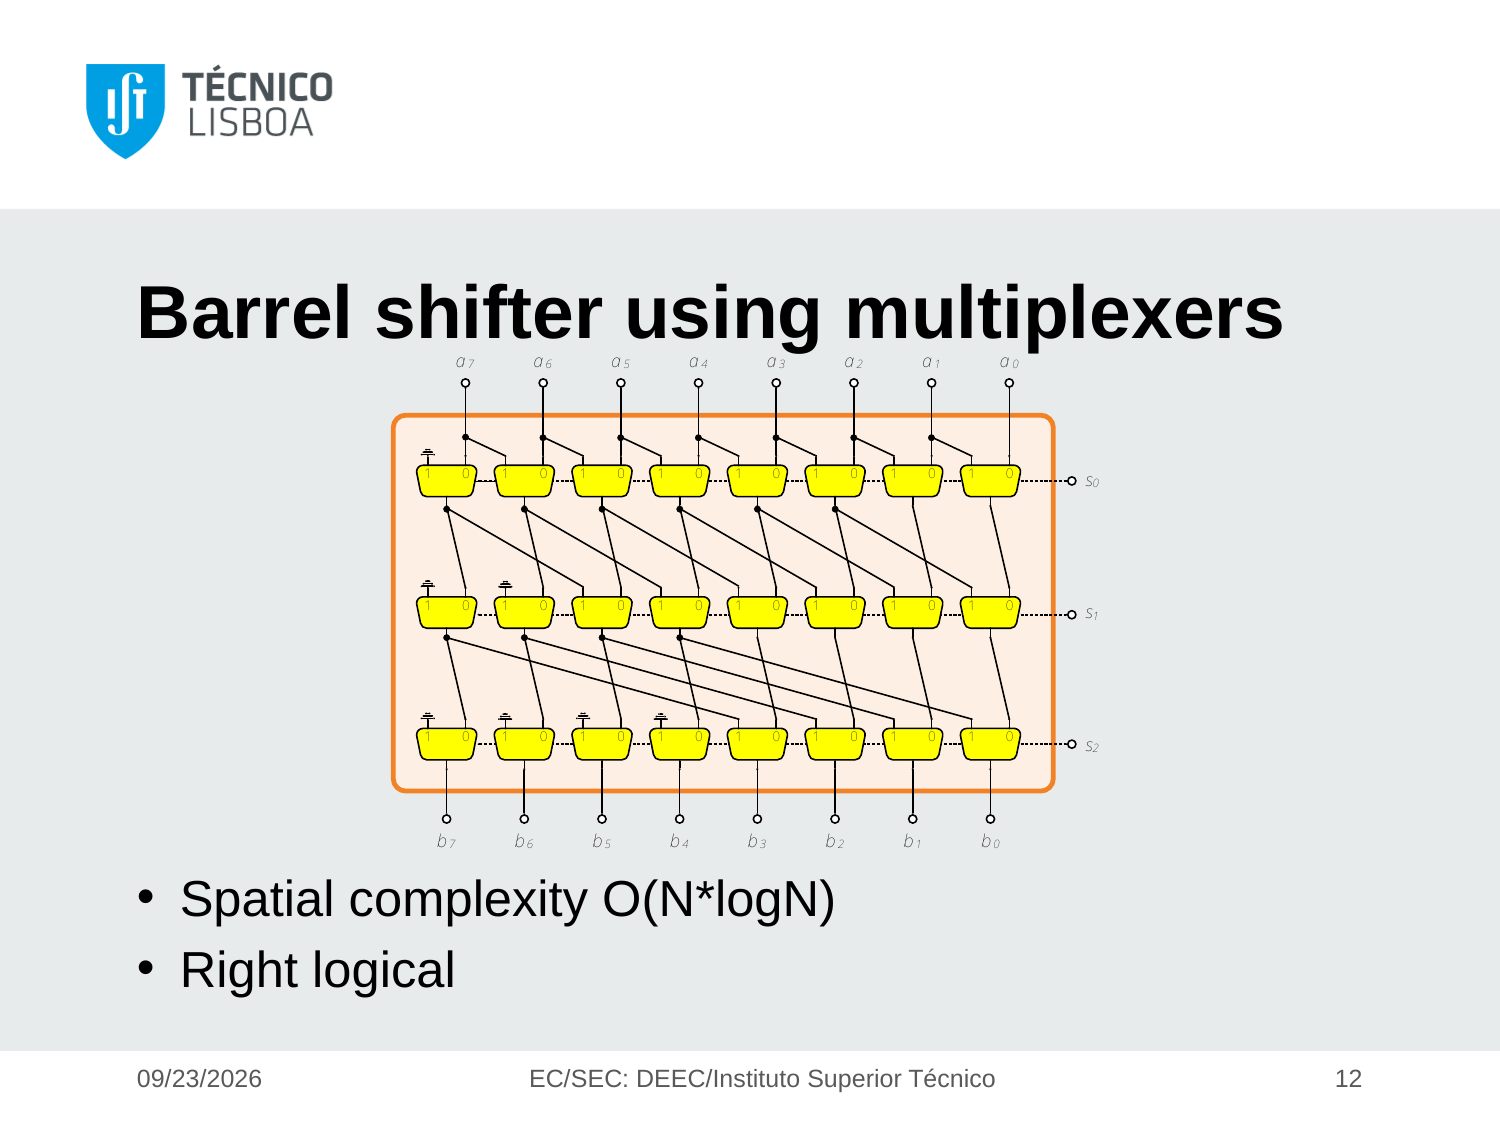

# Barrel shifter using multiplexers
Spatial complexity O(N*logN)
Right logical
EC/SEC: DEEC/Instituto Superior Técnico